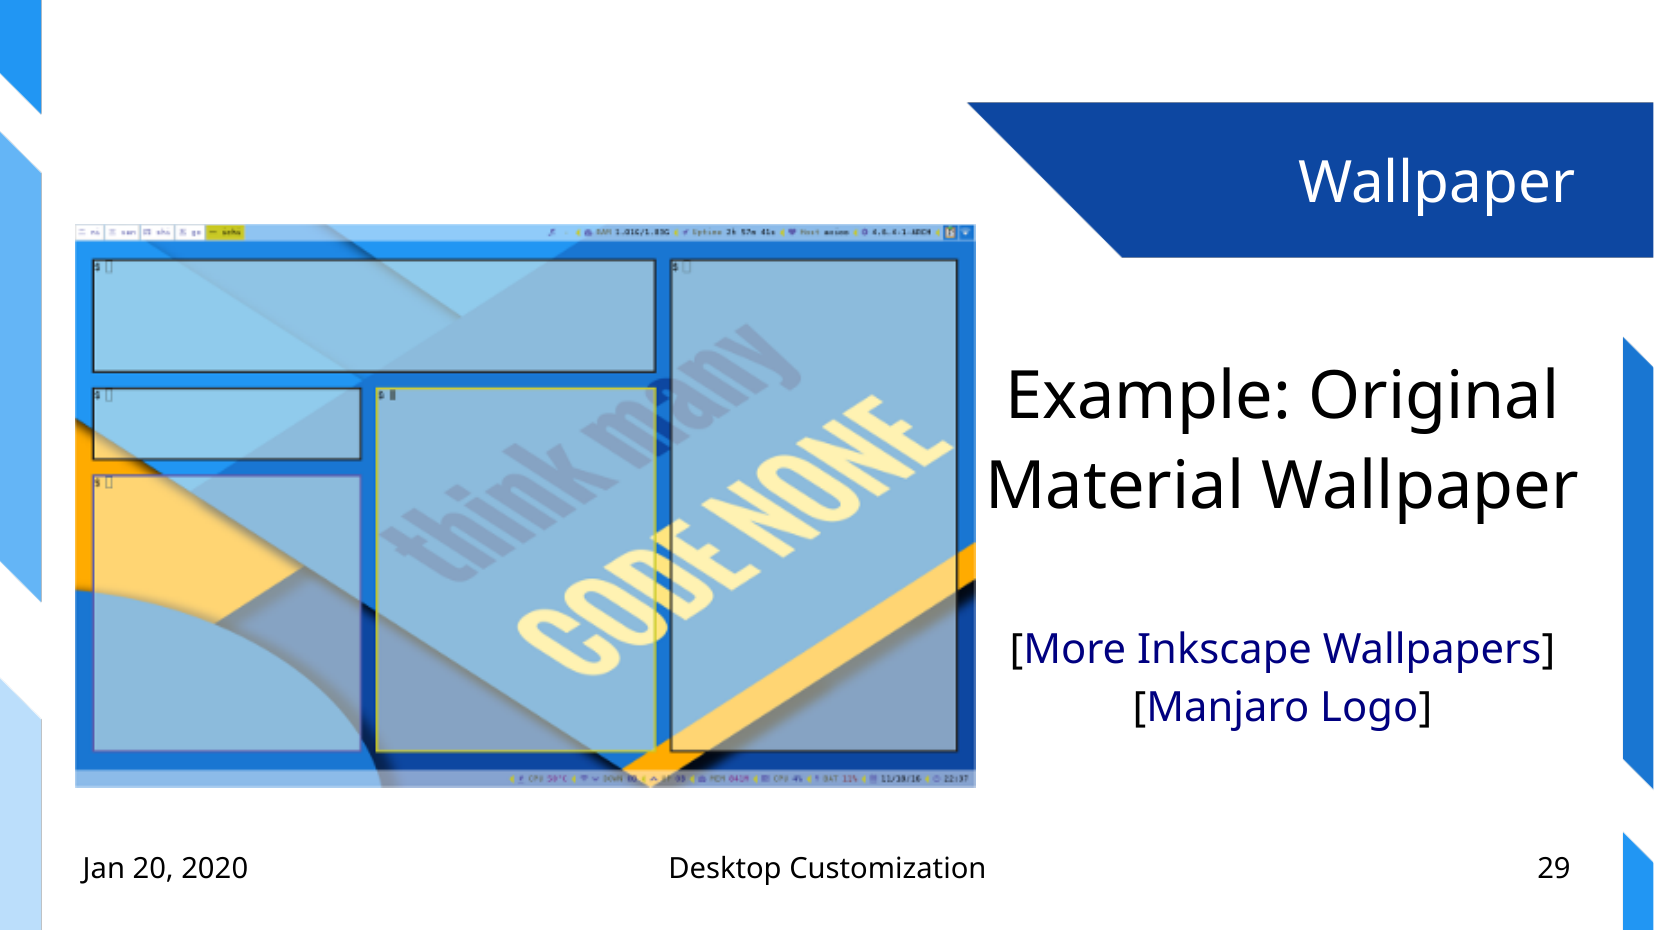

# Wallpaper
Example: Original Material Wallpaper
[More Inkscape Wallpapers]
[Manjaro Logo]
Jan 20, 2020
Desktop Customization
29